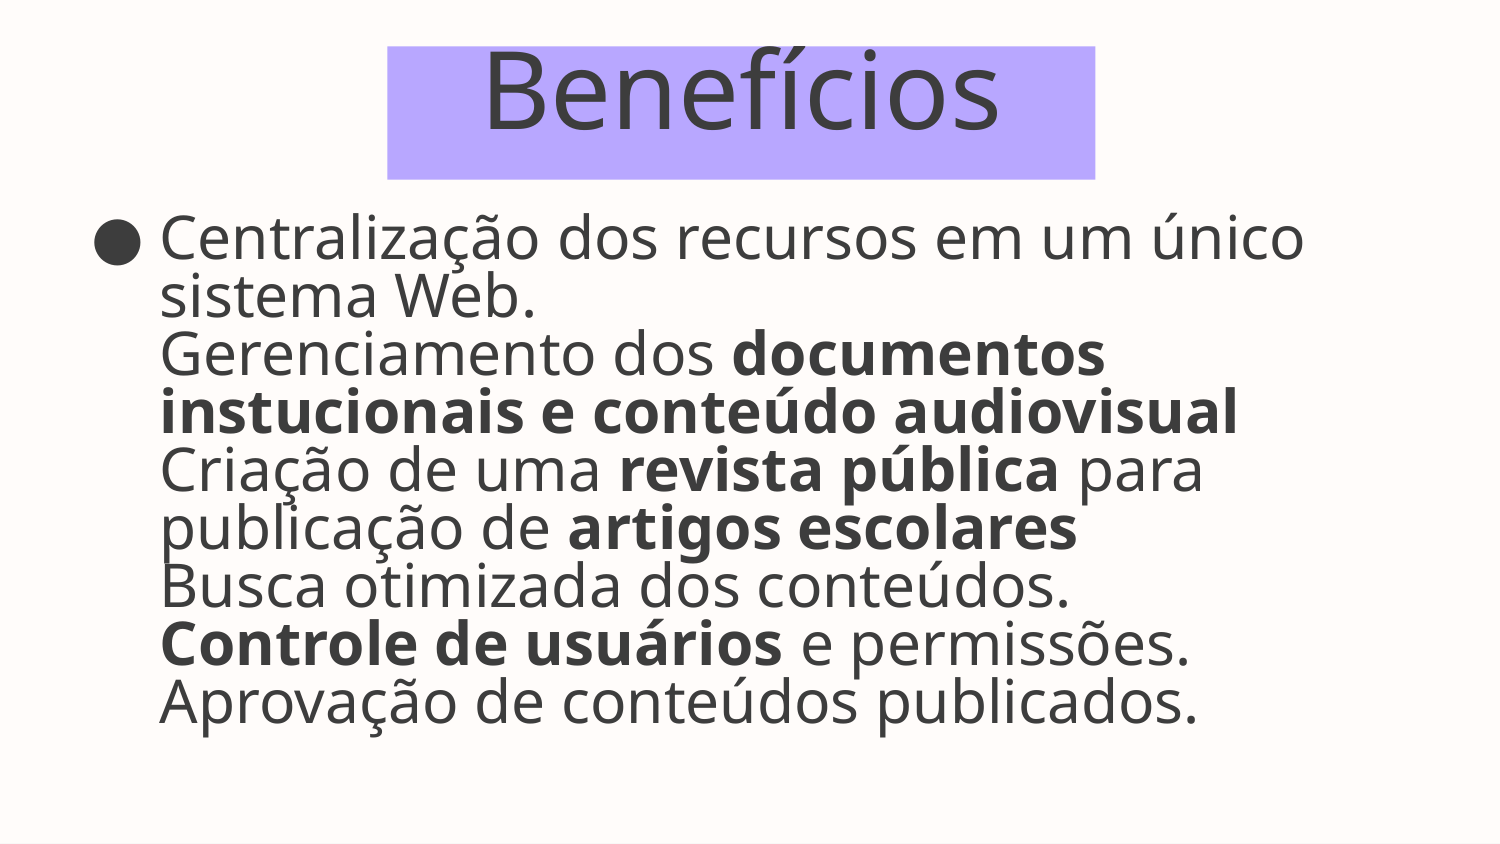

Benefícios
# Centralização dos recursos em um único sistema Web. Gerenciamento dos documentos instucionais e conteúdo audiovisual Criação de uma revista pública para publicação de artigos escolares Busca otimizada dos conteúdos. Controle de usuários e permissões. Aprovação de conteúdos publicados.